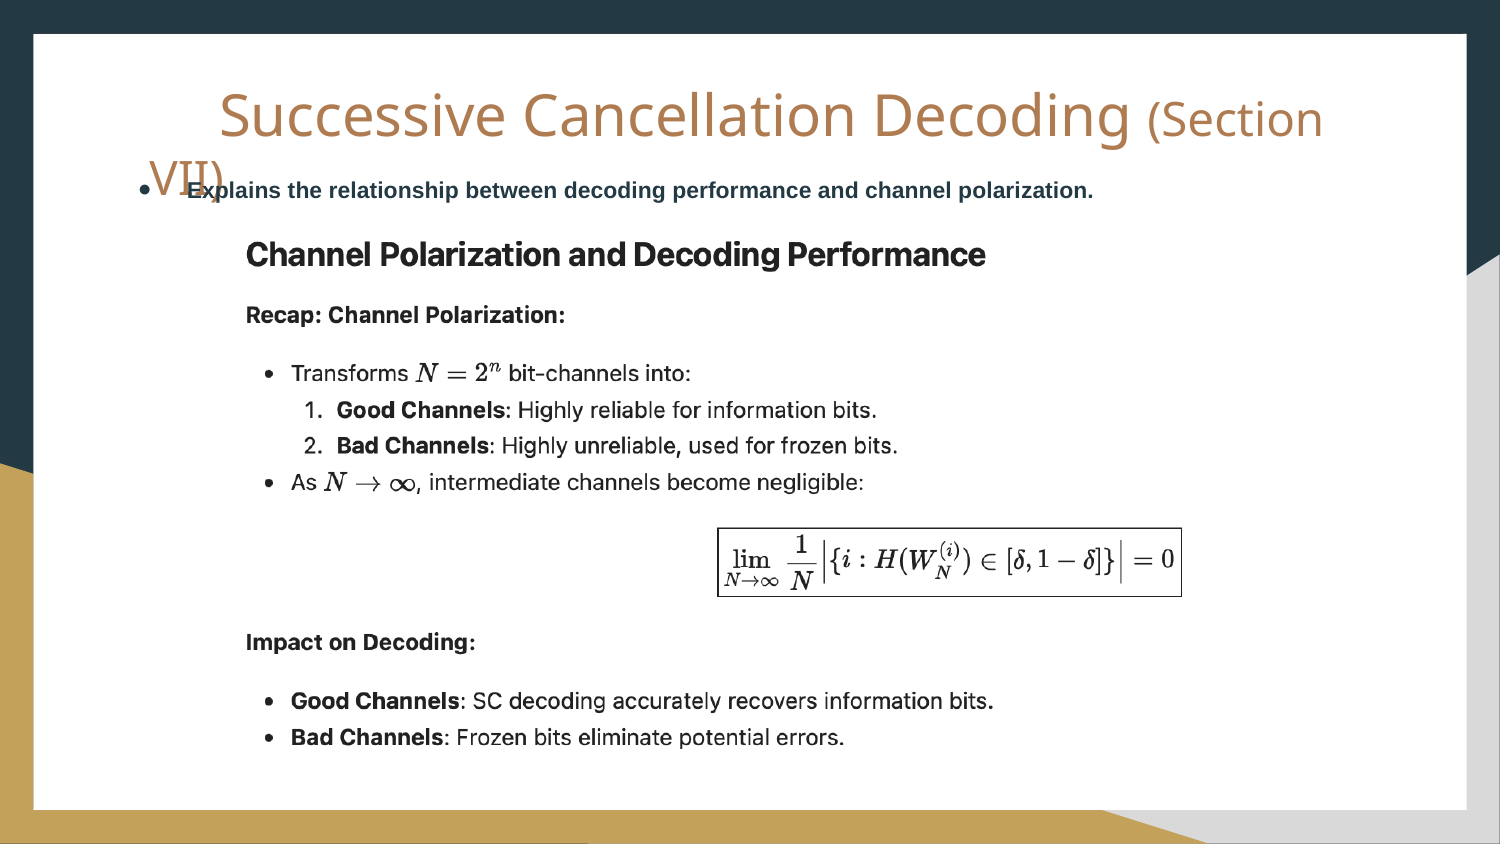

# Successive Cancellation Decoding (Section VII)
Explains the relationship between decoding performance and channel polarization.